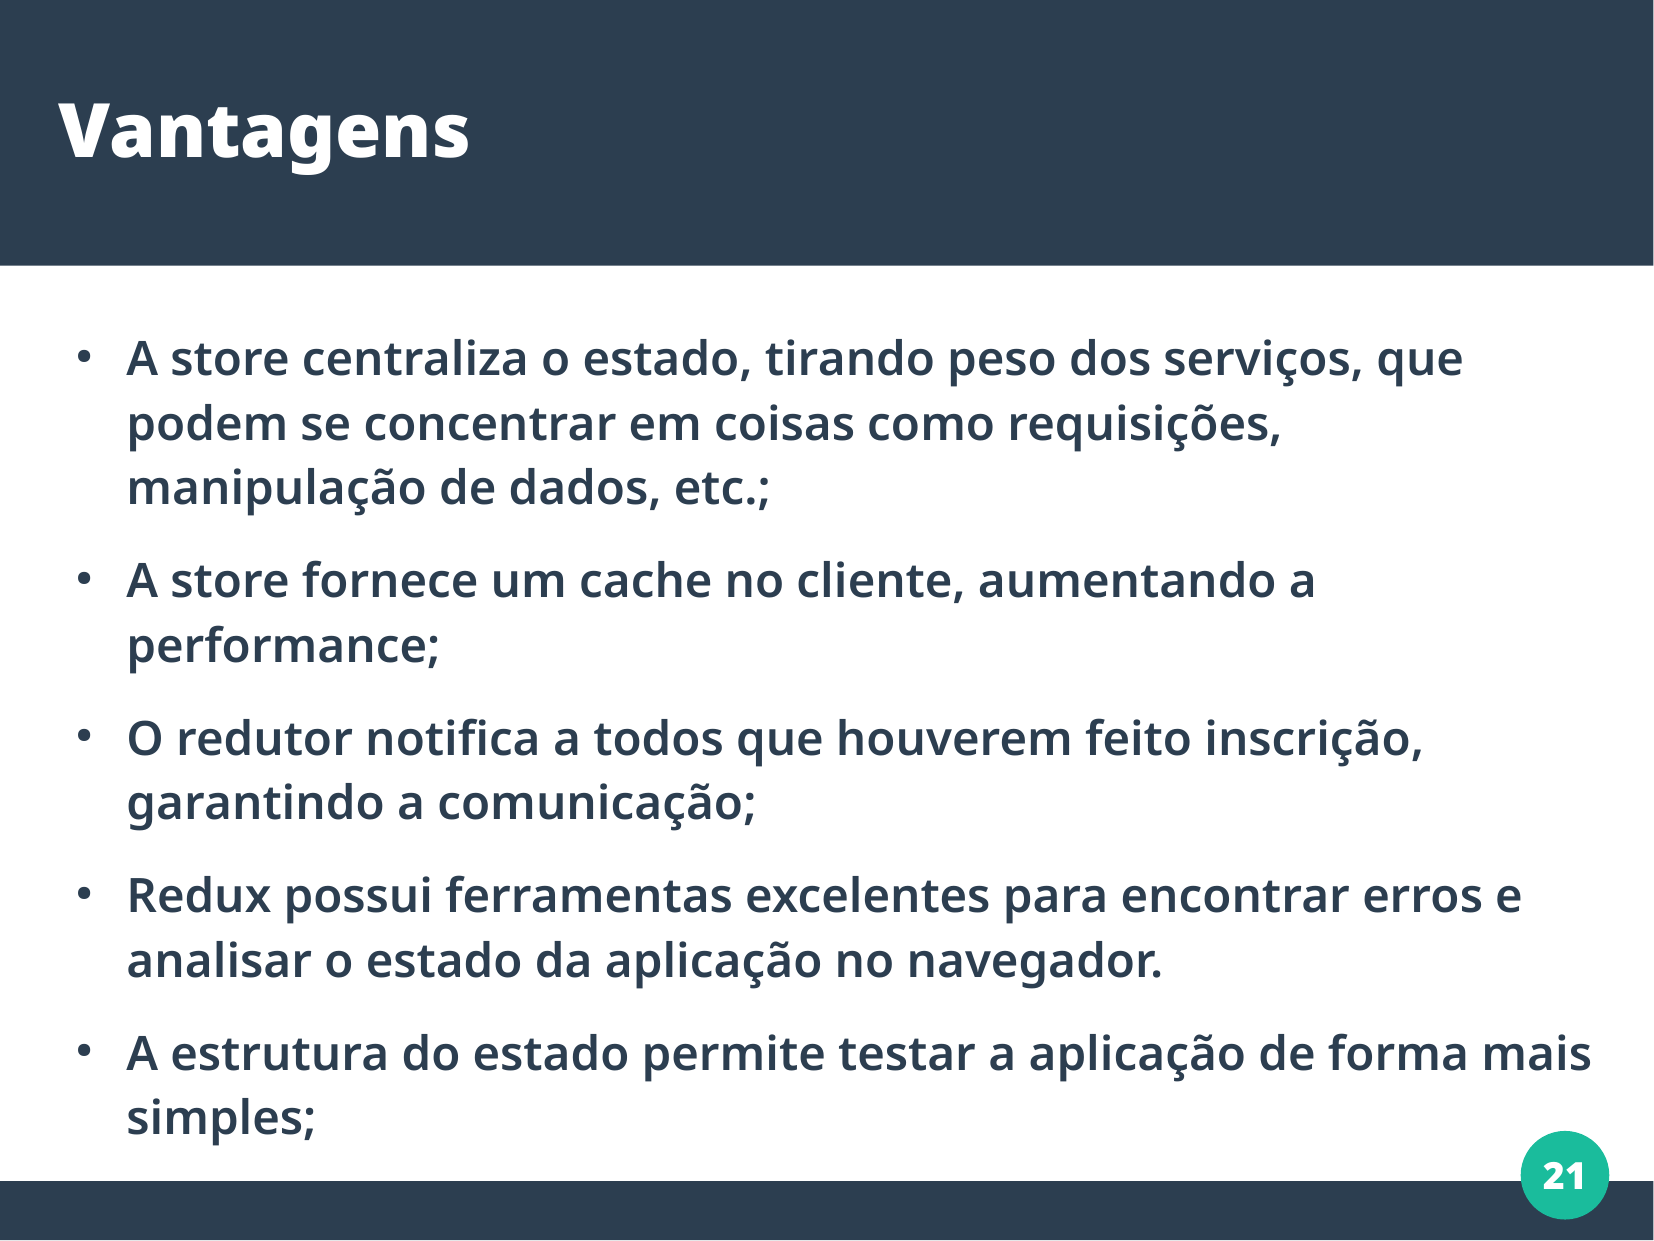

# Vantagens
A store centraliza o estado, tirando peso dos serviços, que podem se concentrar em coisas como requisições, manipulação de dados, etc.;
A store fornece um cache no cliente, aumentando a performance;
O redutor notifica a todos que houverem feito inscrição, garantindo a comunicação;
Redux possui ferramentas excelentes para encontrar erros e analisar o estado da aplicação no navegador.
A estrutura do estado permite testar a aplicação de forma mais simples;
21